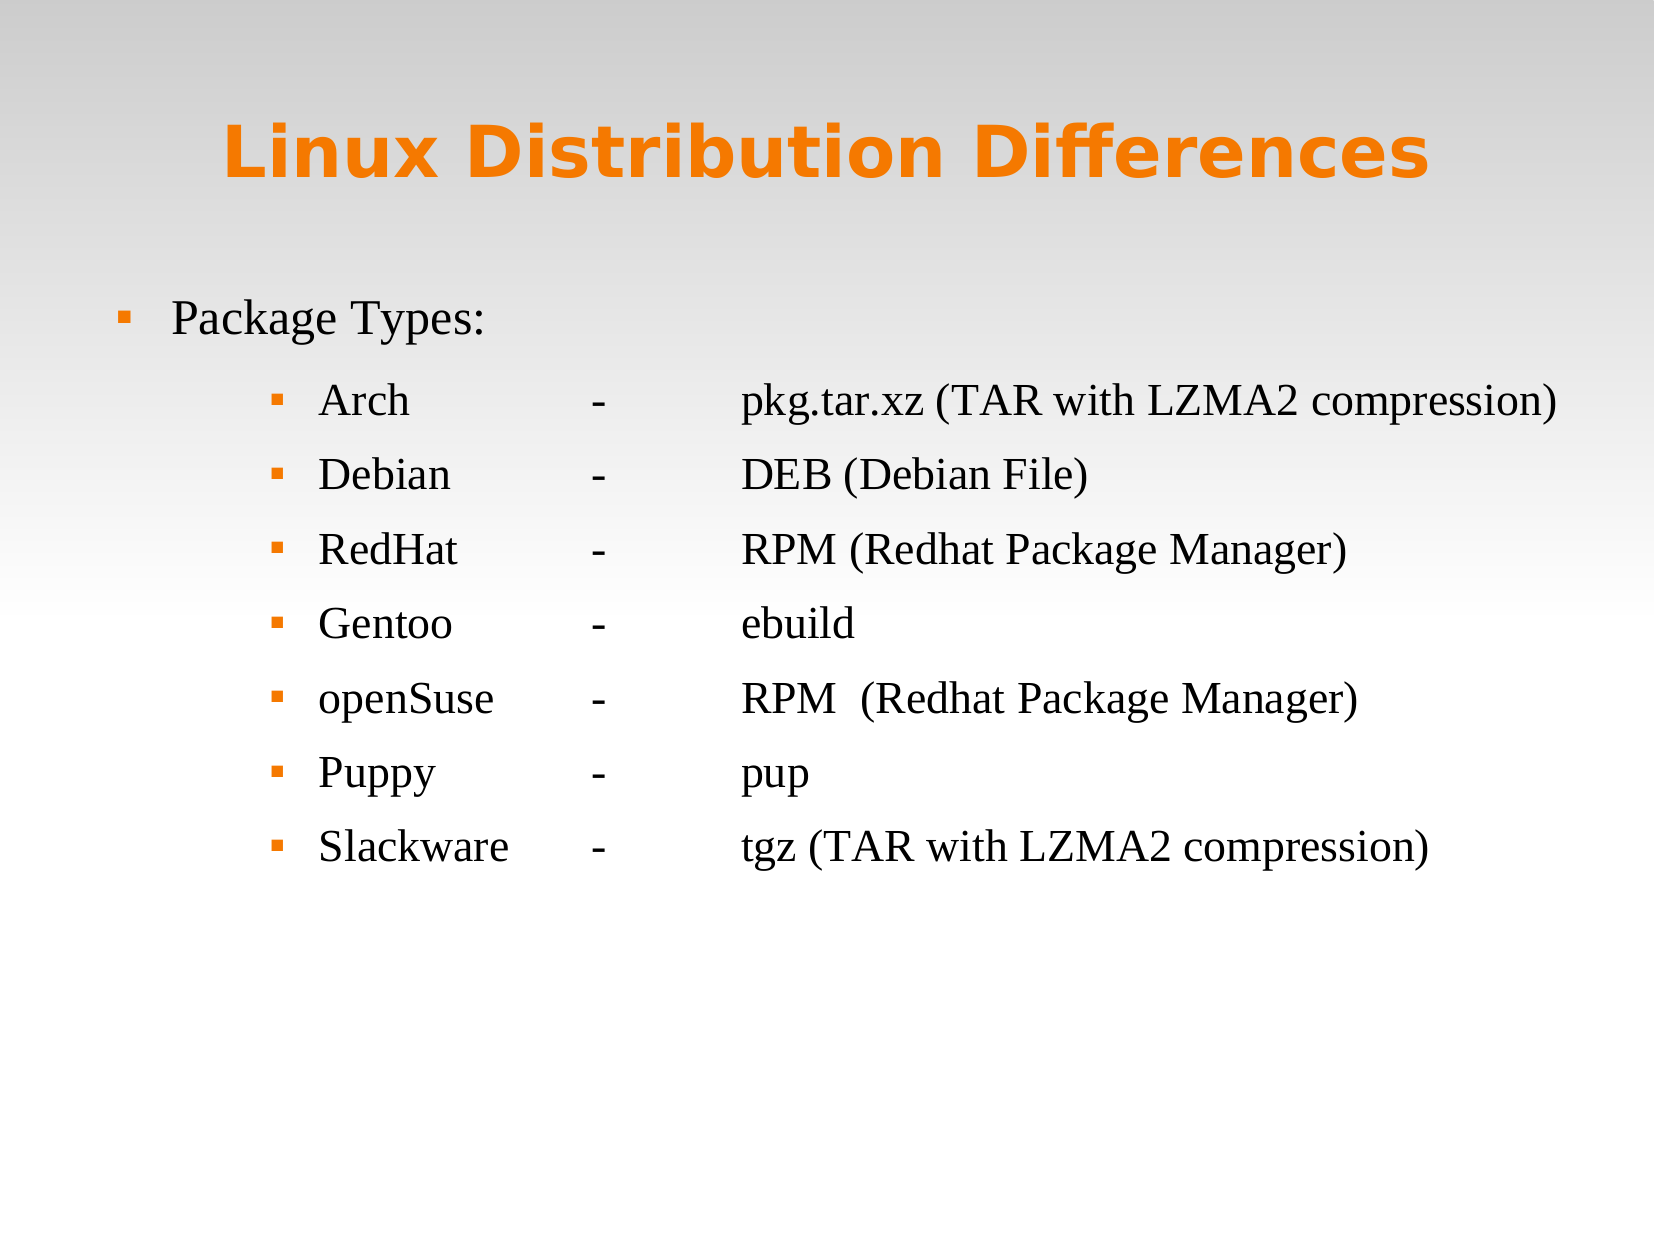

# Linux Distribution Differences
Package Types:
Arch			-		pkg.tar.xz (TAR with LZMA2 compression)
Debian		-		DEB (Debian File)
RedHat		-		RPM (Redhat Package Manager)
Gentoo		-		ebuild
openSuse		-		RPM (Redhat Package Manager)
Puppy			-		pup
Slackware		-		tgz (TAR with LZMA2 compression)